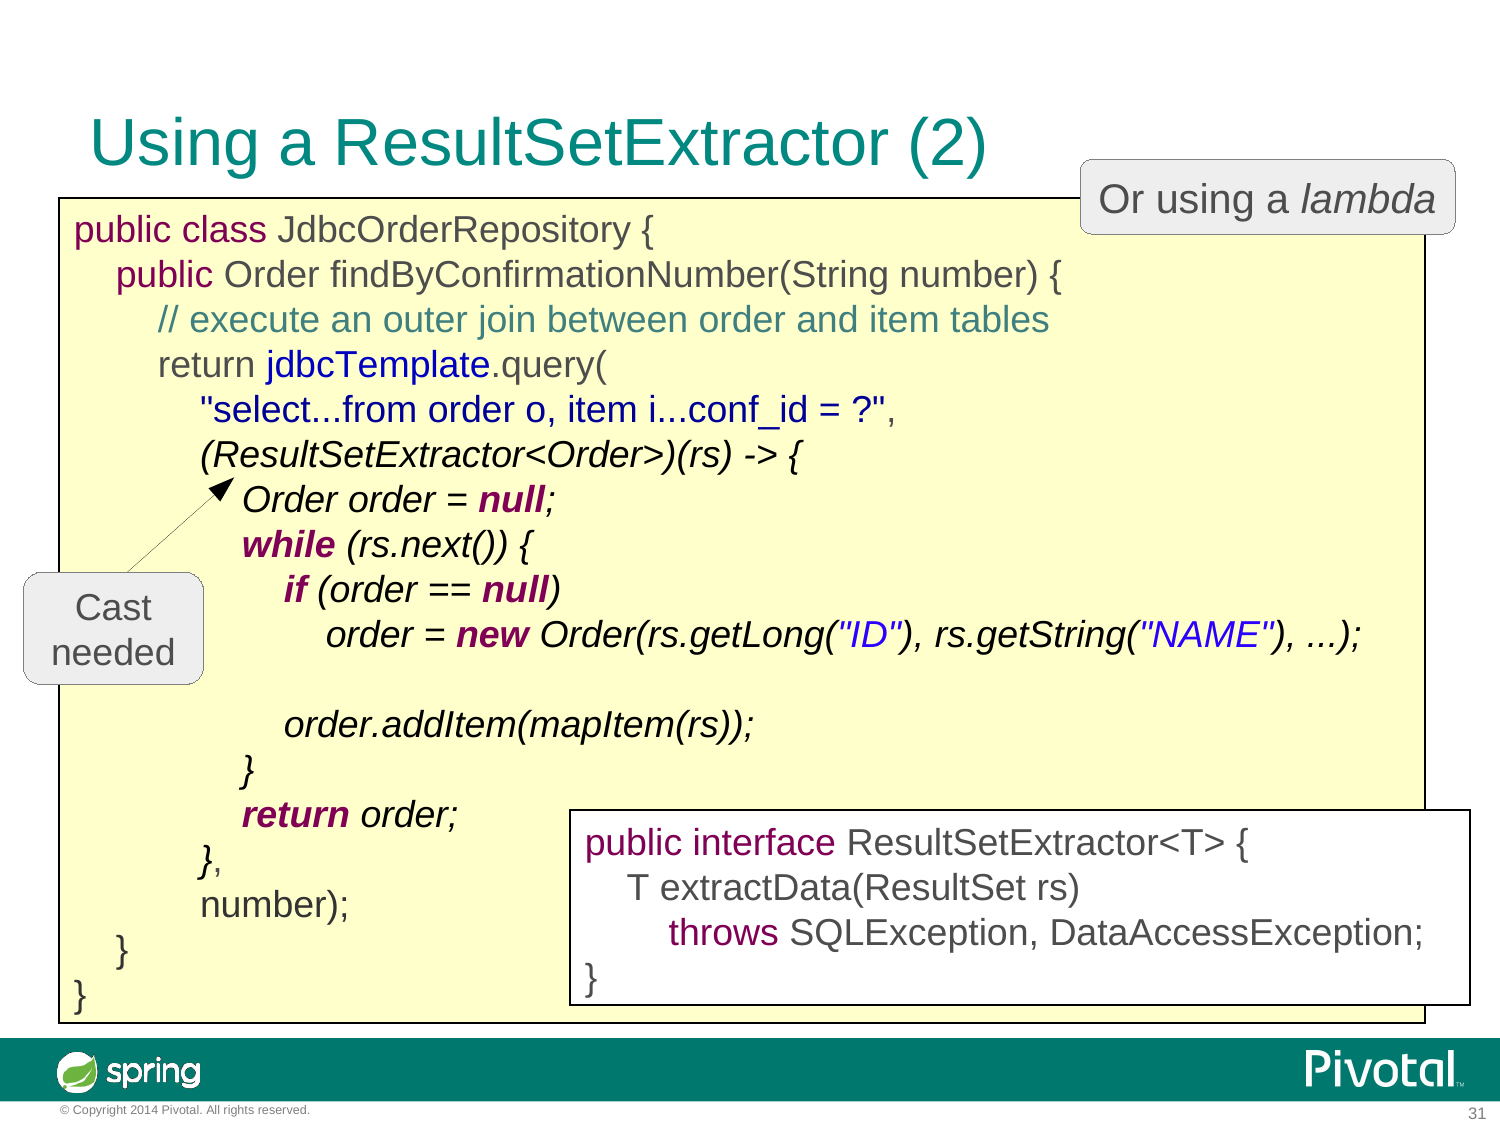

# Using a ResultSetExtractor (2)
Or using a lambda
public class JdbcOrderRepository {
 public Order findByConfirmationNumber(String number) {
 // execute an outer join between order and item tables
 return jdbcTemplate.query(
 "select...from order o, item i...conf_id = ?",
 (ResultSetExtractor<Order>)(rs) -> {
 Order order = null;
 while (rs.next()) {
 if (order == null)
 order = new Order(rs.getLong("ID"), rs.getString("NAME"), ...);
 order.addItem(mapItem(rs));
 }
 return order;
 },
 number);
 }
}
Cast
needed
public interface ResultSetExtractor<T> {
 T extractData(ResultSet rs)
 throws SQLException, DataAccessException;
}